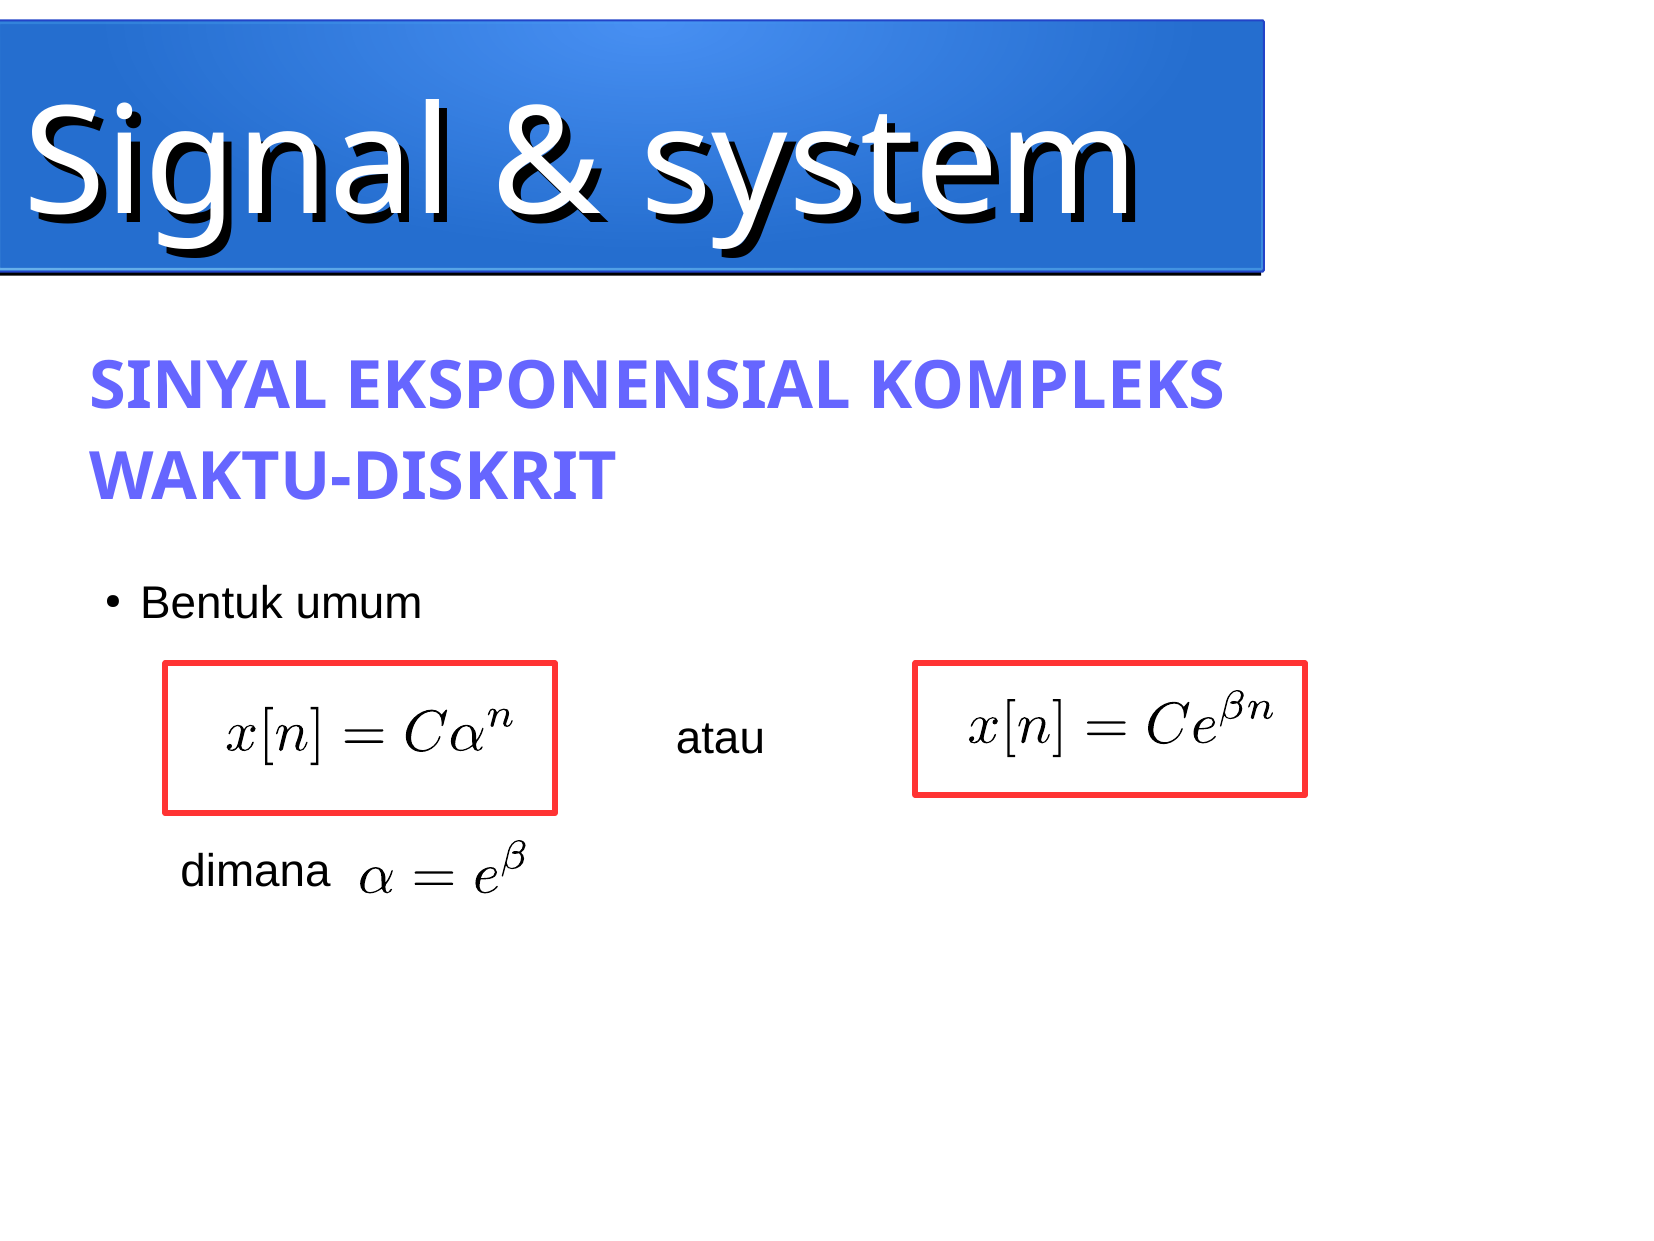

# Signal & system
SINYAL EKSPONENSIAL KOMPLEKS
WAKTU-DISKRIT
Bentuk umum
atau
dimana